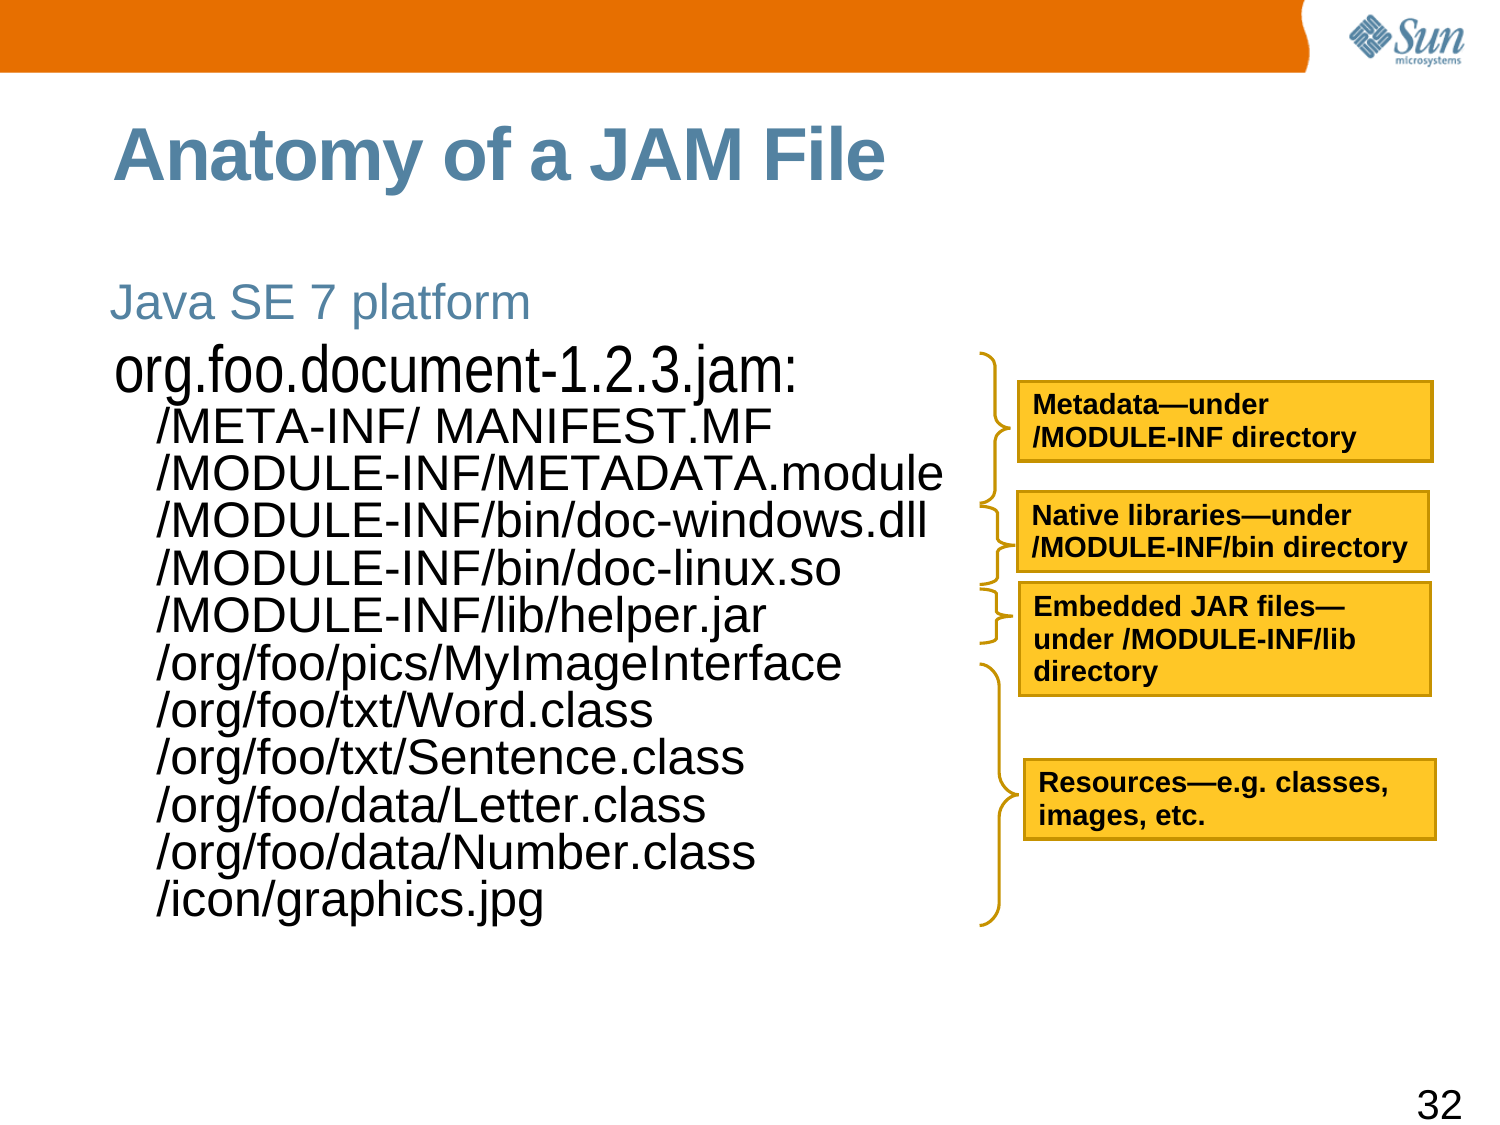

# Anatomy of a JAM File
Java SE 7 platform
org.foo.document-1.2.3.jam:
/META-INF/ MANIFEST.MF
/MODULE-INF/METADATA.module
/MODULE-INF/bin/doc-windows.dll
/MODULE-INF/bin/doc-linux.so
/MODULE-INF/lib/helper.jar
/org/foo/pics/MyImageInterface
 /org/foo/txt/Word.class
 /org/foo/txt/Sentence.class
/org/foo/data/Letter.class
/org/foo/data/Number.class
/icon/graphics.jpg
Metadata—under
/MODULE-INF directory
Native libraries—under /MODULE-INF/bin directory
Embedded JAR files— under /MODULE-INF/lib directory
Resources—e.g. classes, images, etc.